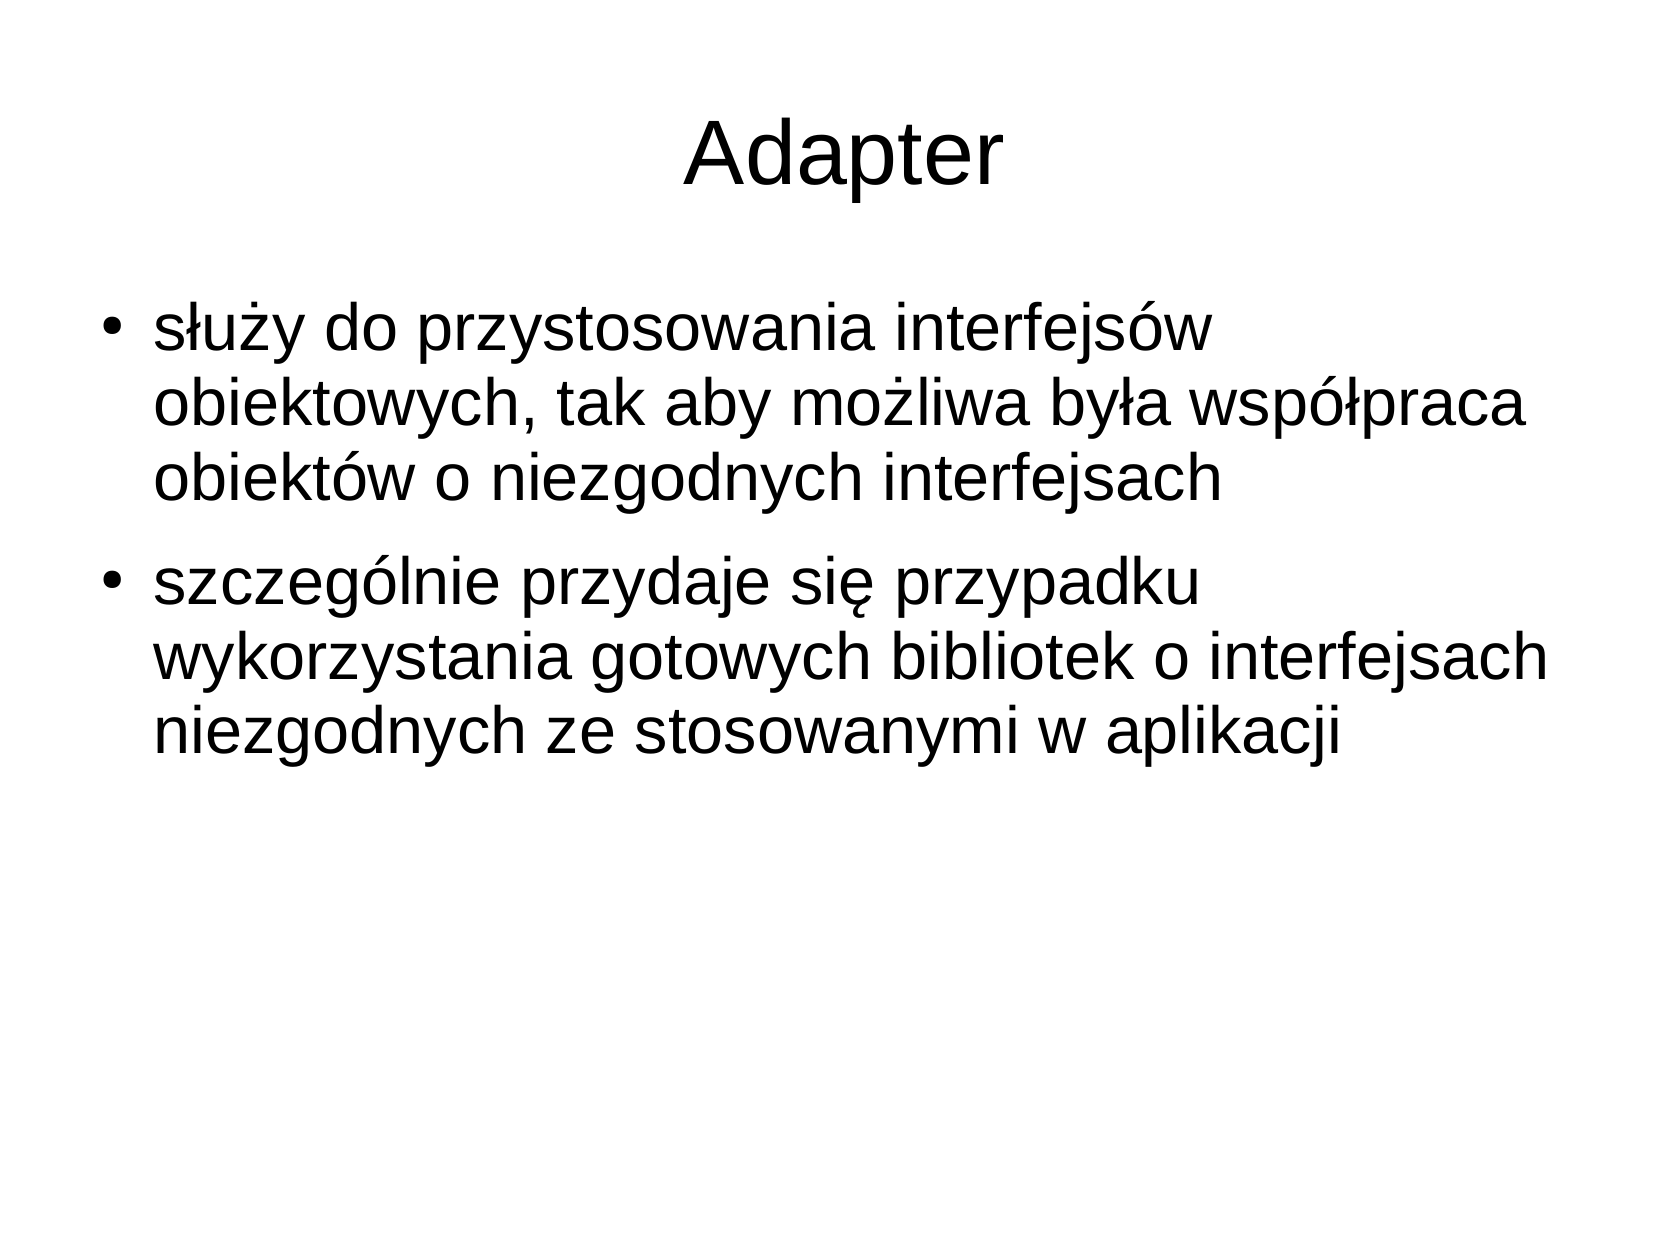

# Adapter
służy do przystosowania interfejsów obiektowych, tak aby możliwa była współpraca obiektów o niezgodnych interfejsach
szczególnie przydaje się przypadku wykorzystania gotowych bibliotek o interfejsach niezgodnych ze stosowanymi w aplikacji